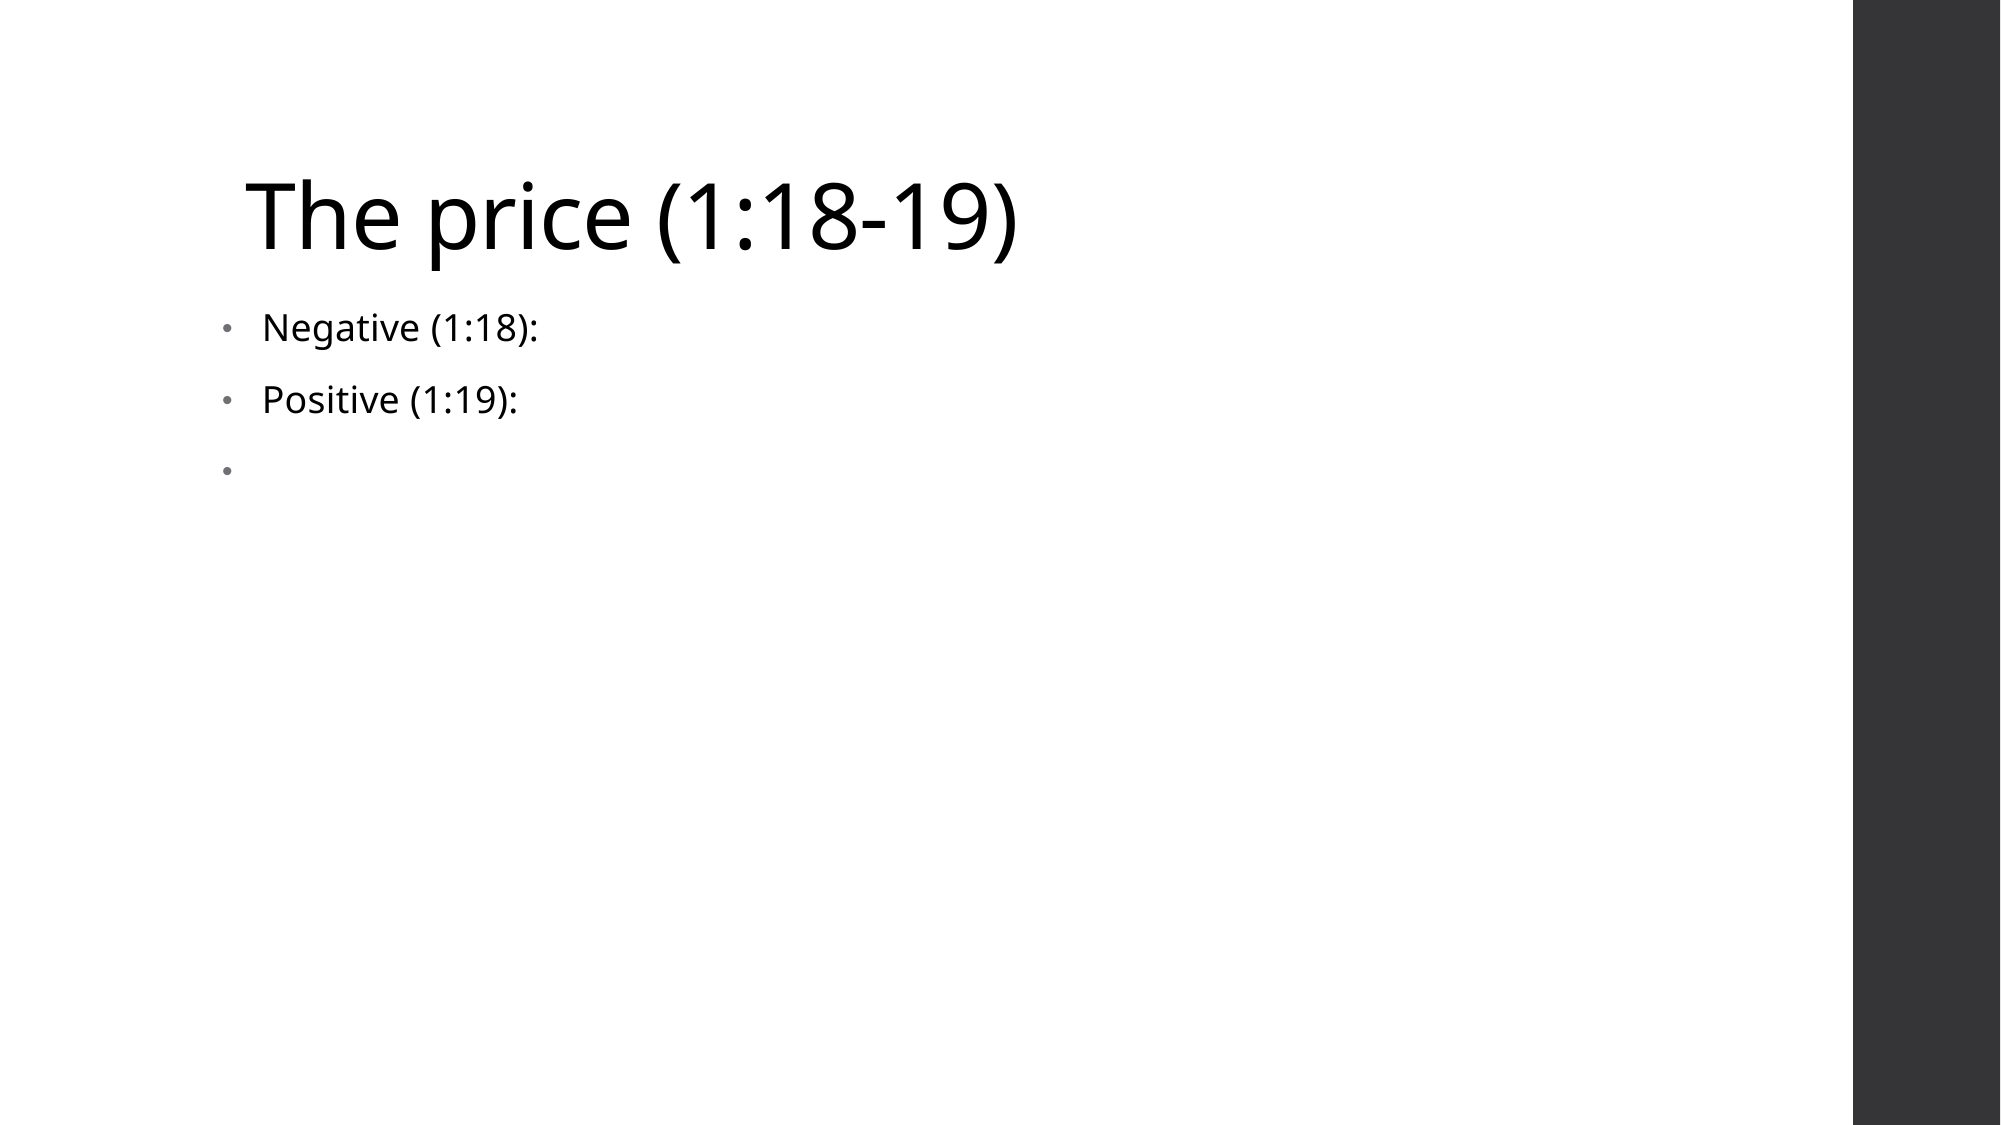

# The price (1:18-19)
 Negative (1:18):
 Positive (1:19):